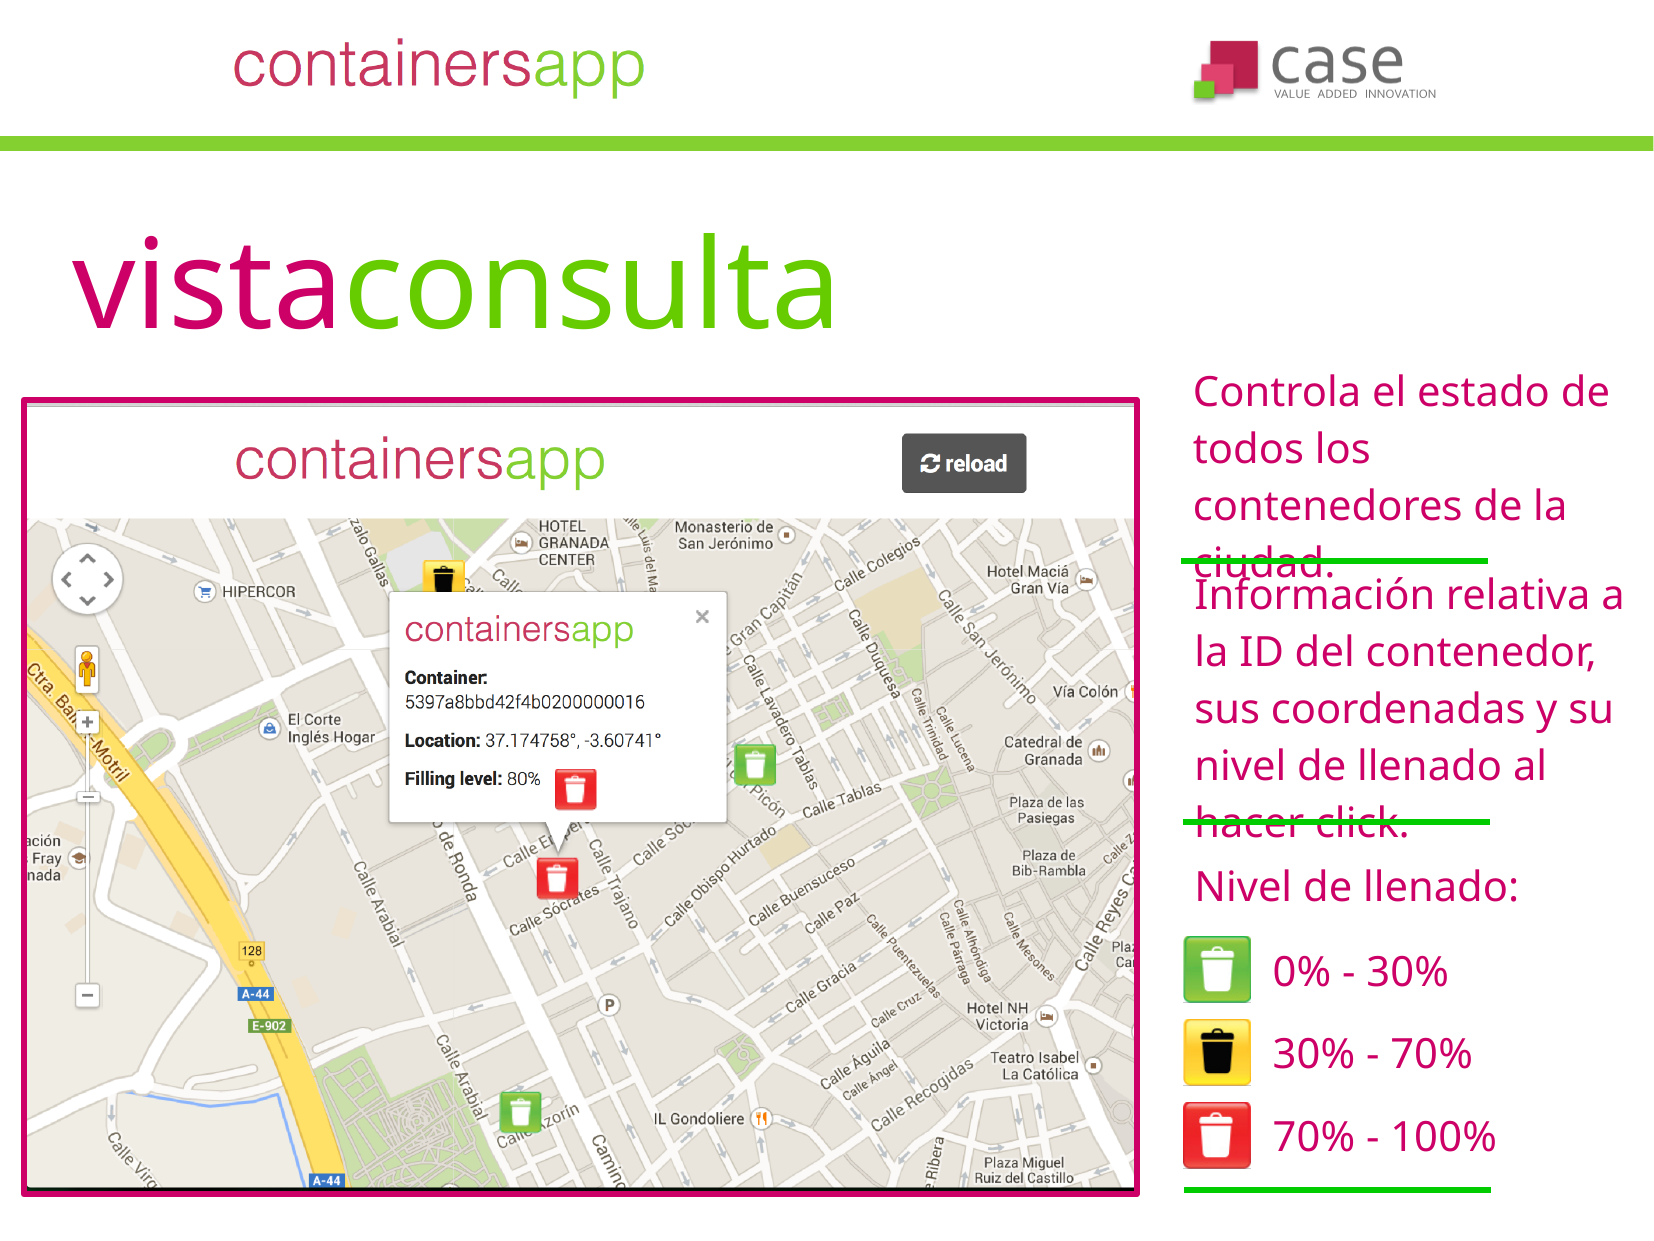

# vistaconsulta -
Controla el estado de todos los contenedores de la ciudad.
Información relativa a la ID del contenedor, sus coordenadas y su nivel de llenado al hacer click.
Nivel de llenado:
0% - 30%
30% - 70%
70% - 100%